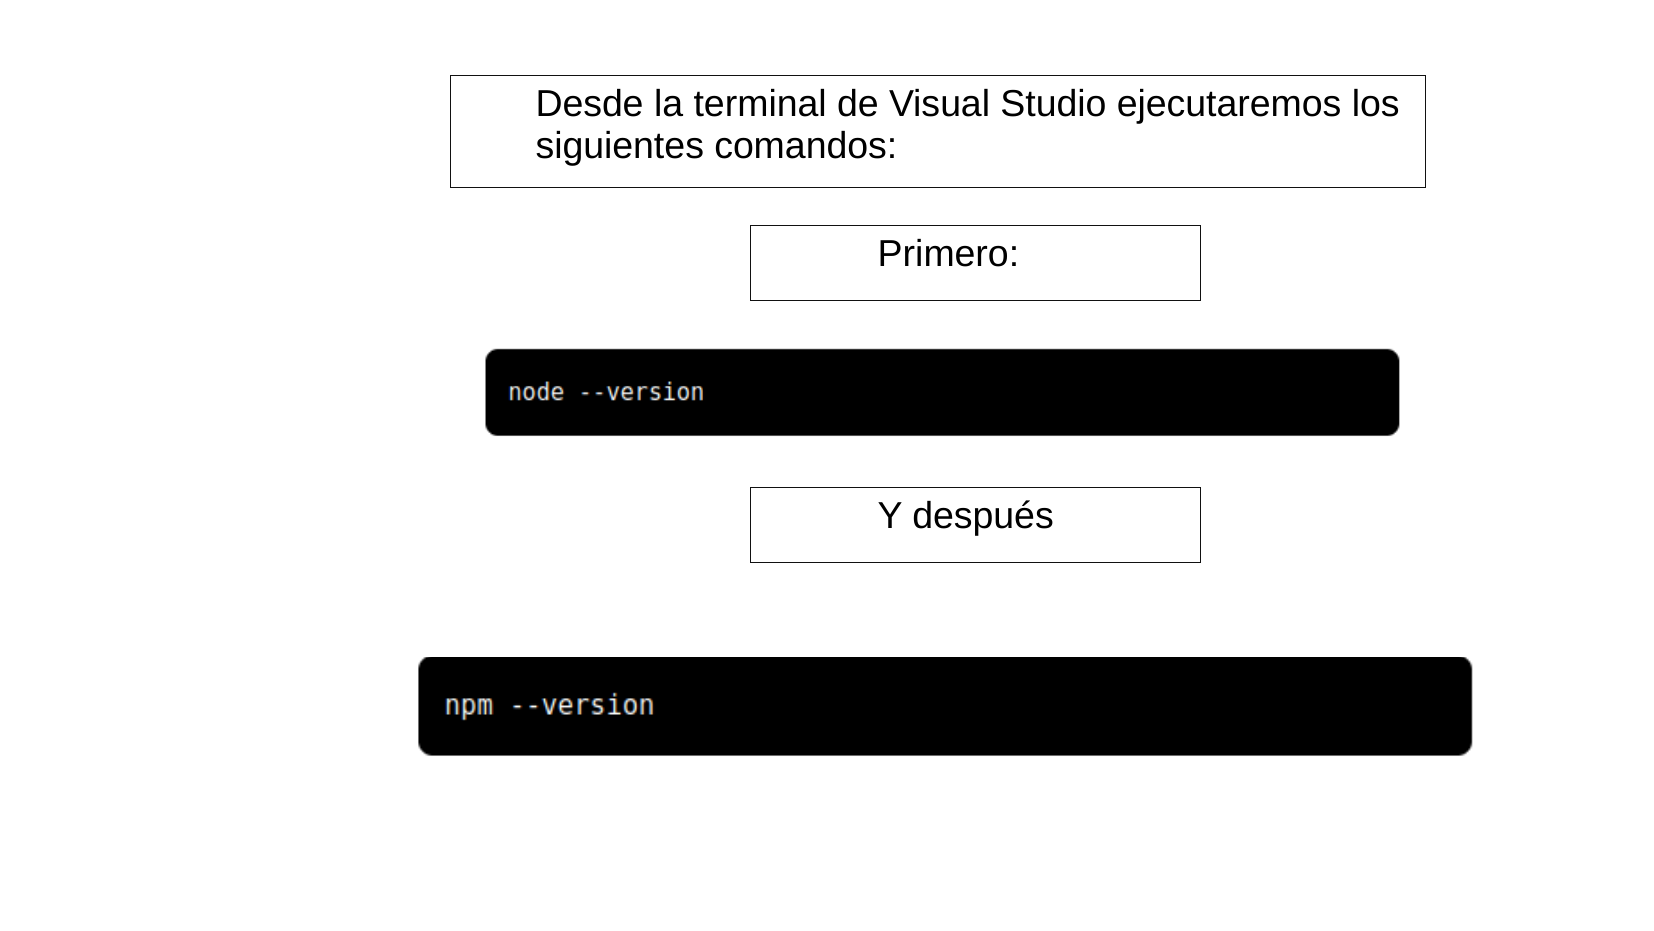

Desde la terminal de Visual Studio ejecutaremos los siguientes comandos:
 Primero:
 Y después